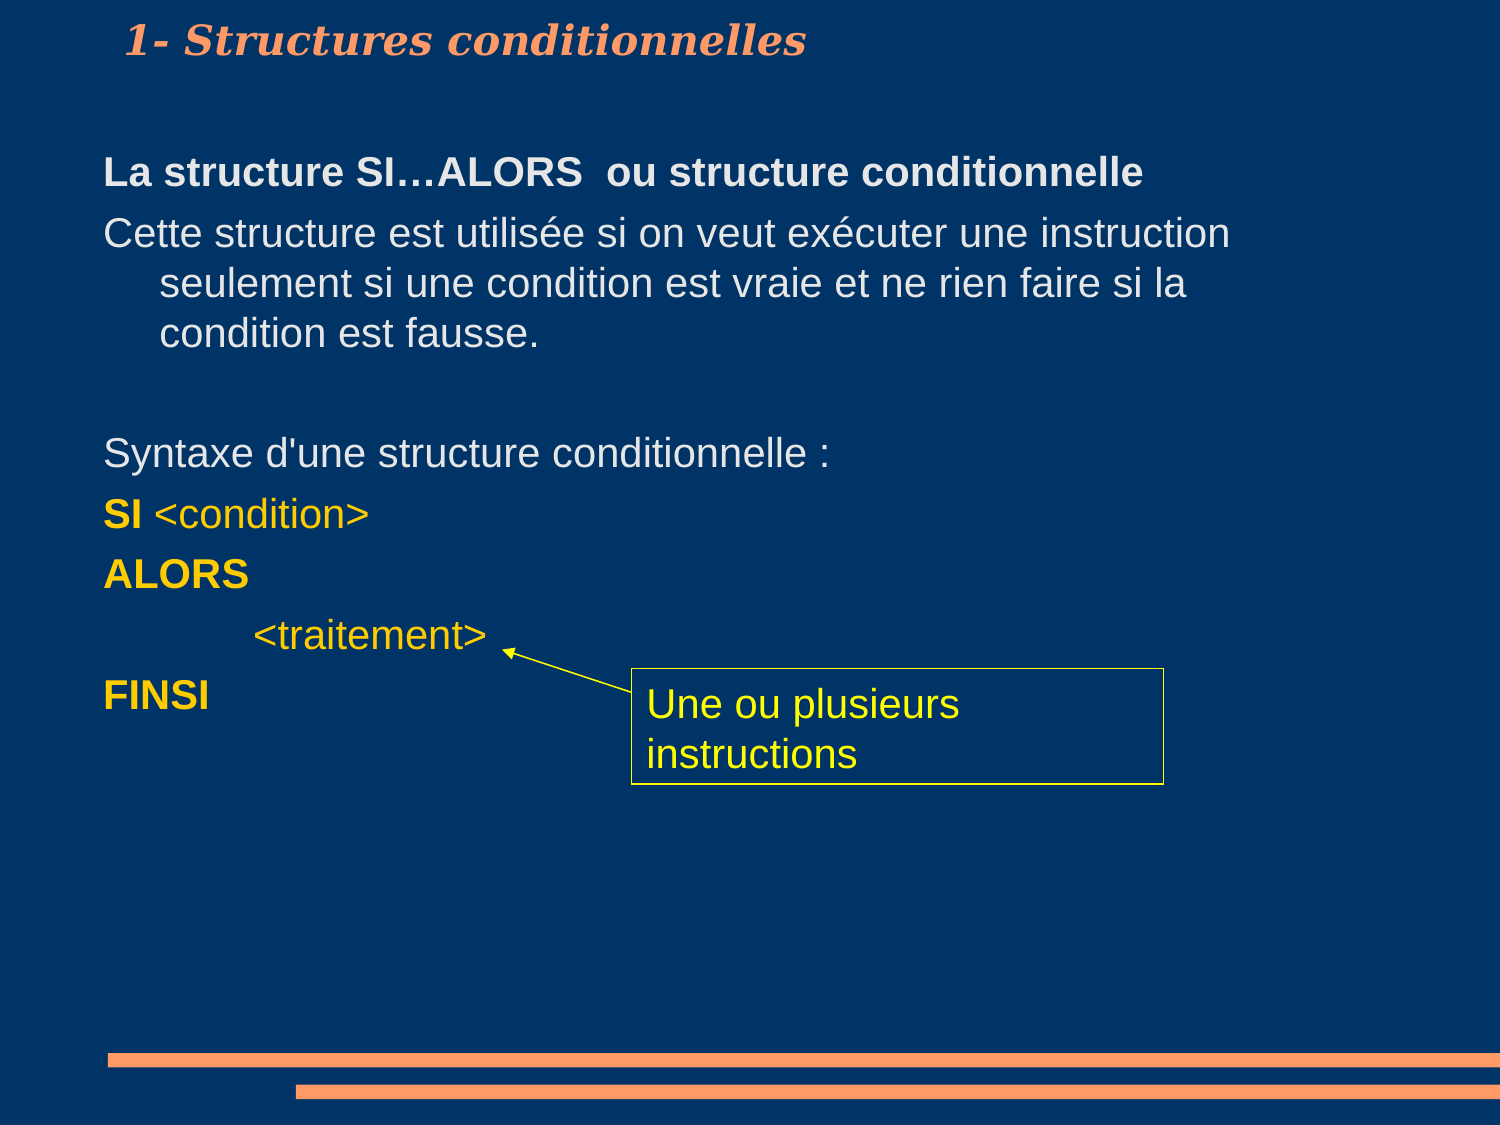

# 1- Structures conditionnelles
La structure SI…ALORS ou structure conditionnelle
Cette structure est utilisée si on veut exécuter une instruction seulement si une condition est vraie et ne rien faire si la condition est fausse.
Syntaxe d'une structure conditionnelle :
SI <condition>
ALORS
		<traitement>
FINSI
Une ou plusieurs instructions